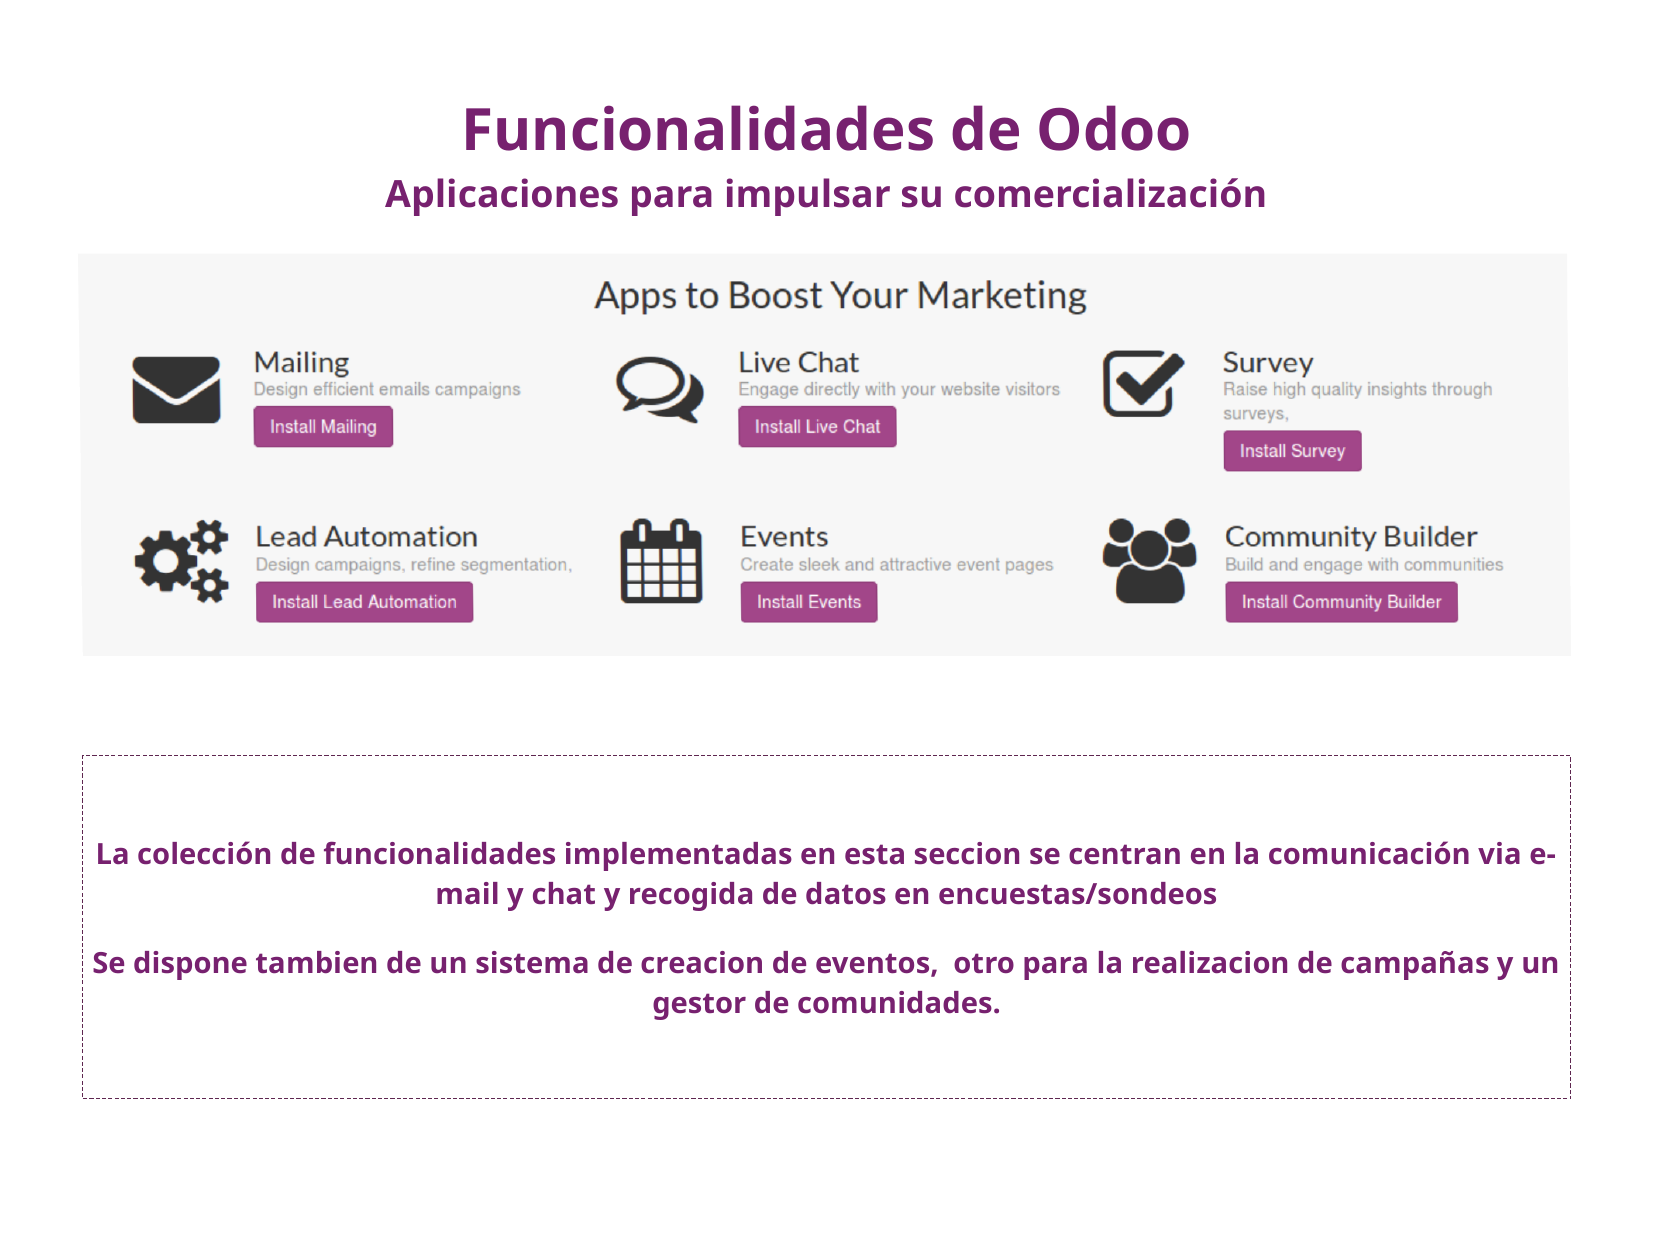

# Funcionalidades de Odoo Aplicaciones para impulsar su comercialización
La colección de funcionalidades implementadas en esta seccion se centran en la comunicación via e-mail y chat y recogida de datos en encuestas/sondeos
Se dispone tambien de un sistema de creacion de eventos, otro para la realizacion de campañas y un gestor de comunidades.